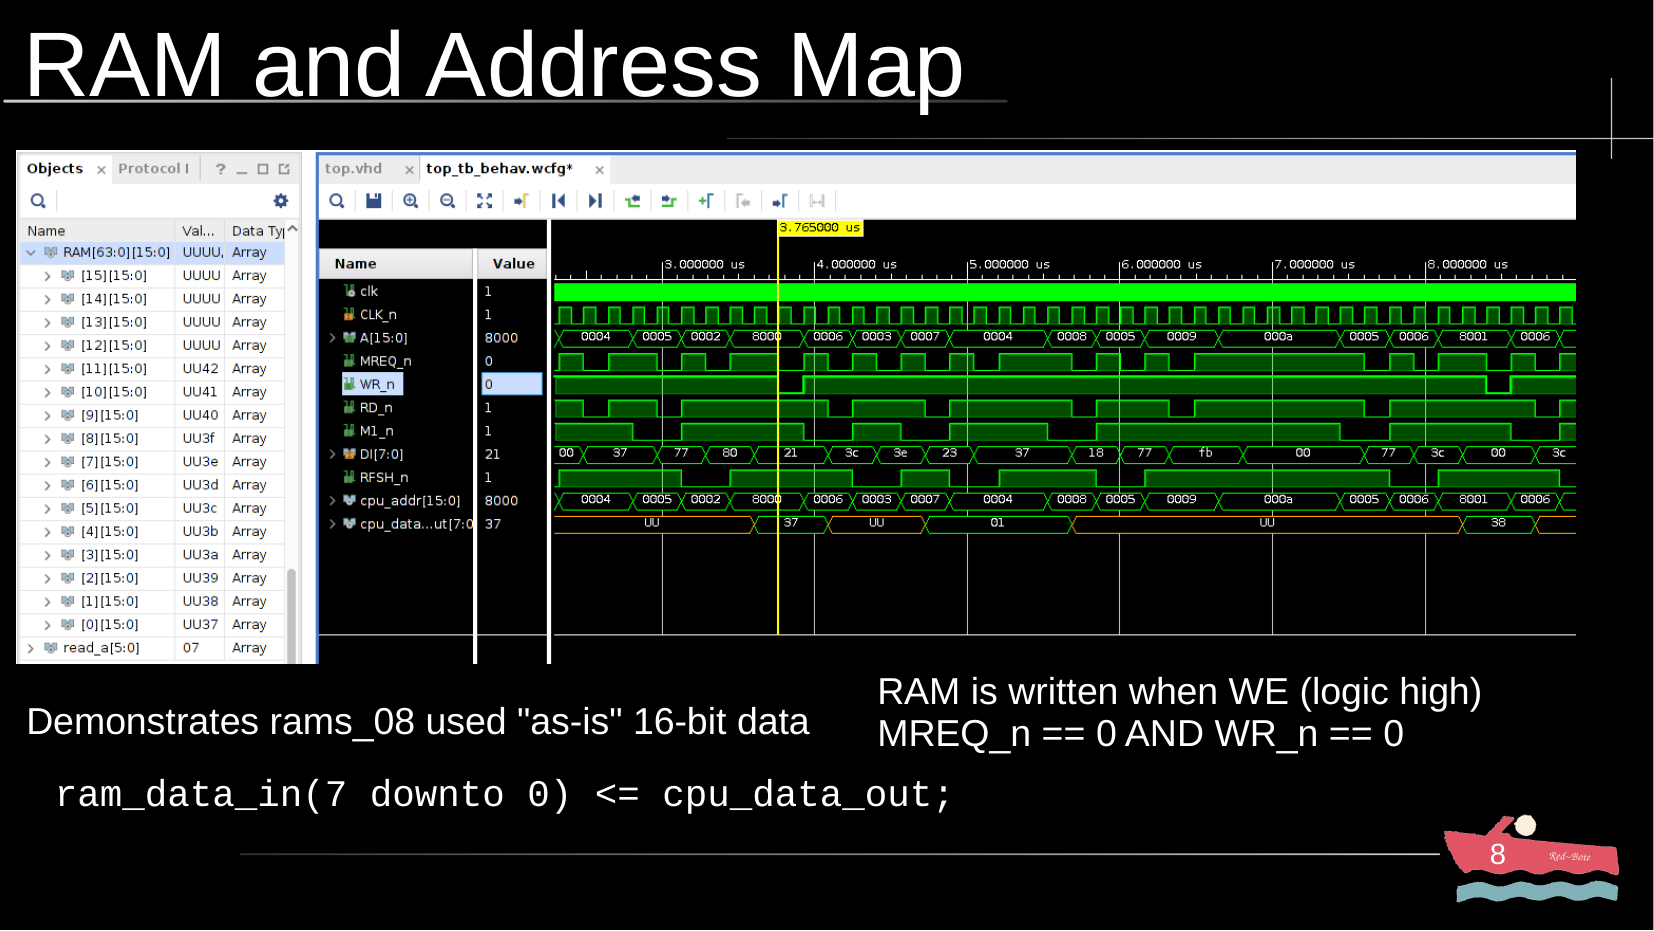

# RAM and Address Map
RAM is written when WE (logic high)
MREQ_n == 0 AND WR_n == 0
Demonstrates rams_08 used "as-is" 16-bit data
ram_data_in(7 downto 0) <= cpu_data_out;
8